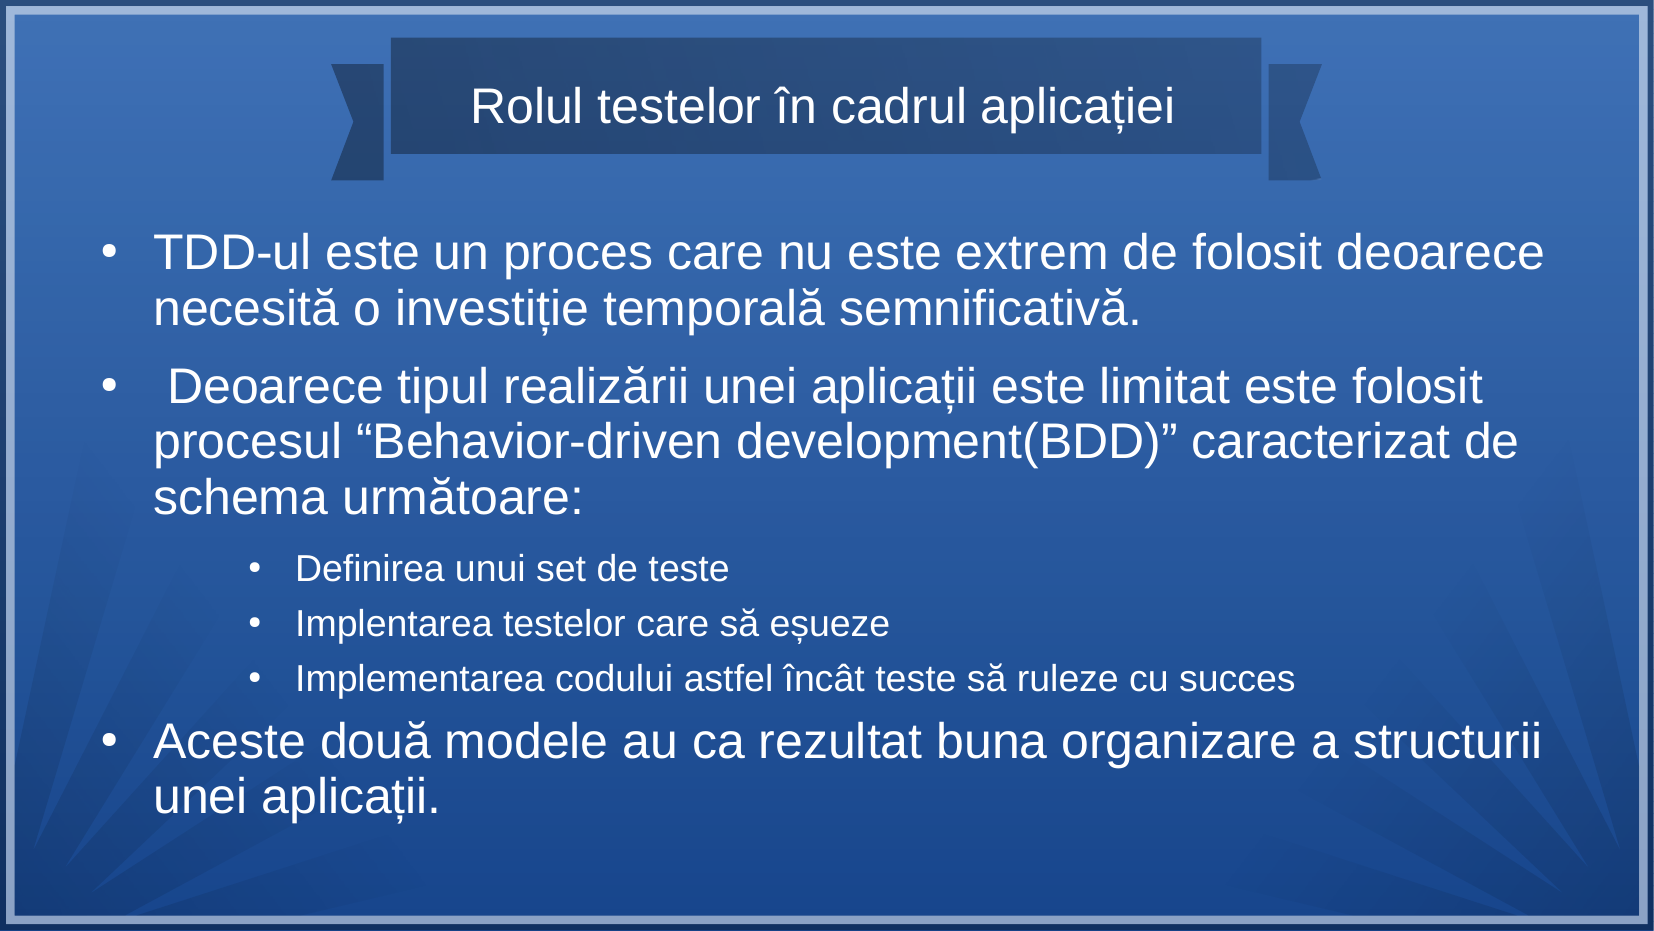

# Rolul testelor în cadrul aplicației
TDD-ul este un proces care nu este extrem de folosit deoarece necesită o investiție temporală semnificativă.
 Deoarece tipul realizării unei aplicații este limitat este folosit procesul “Behavior-driven development(BDD)” caracterizat de schema următoare:
Definirea unui set de teste
Implentarea testelor care să eșueze
Implementarea codului astfel încât teste să ruleze cu succes
Aceste două modele au ca rezultat buna organizare a structurii unei aplicații.